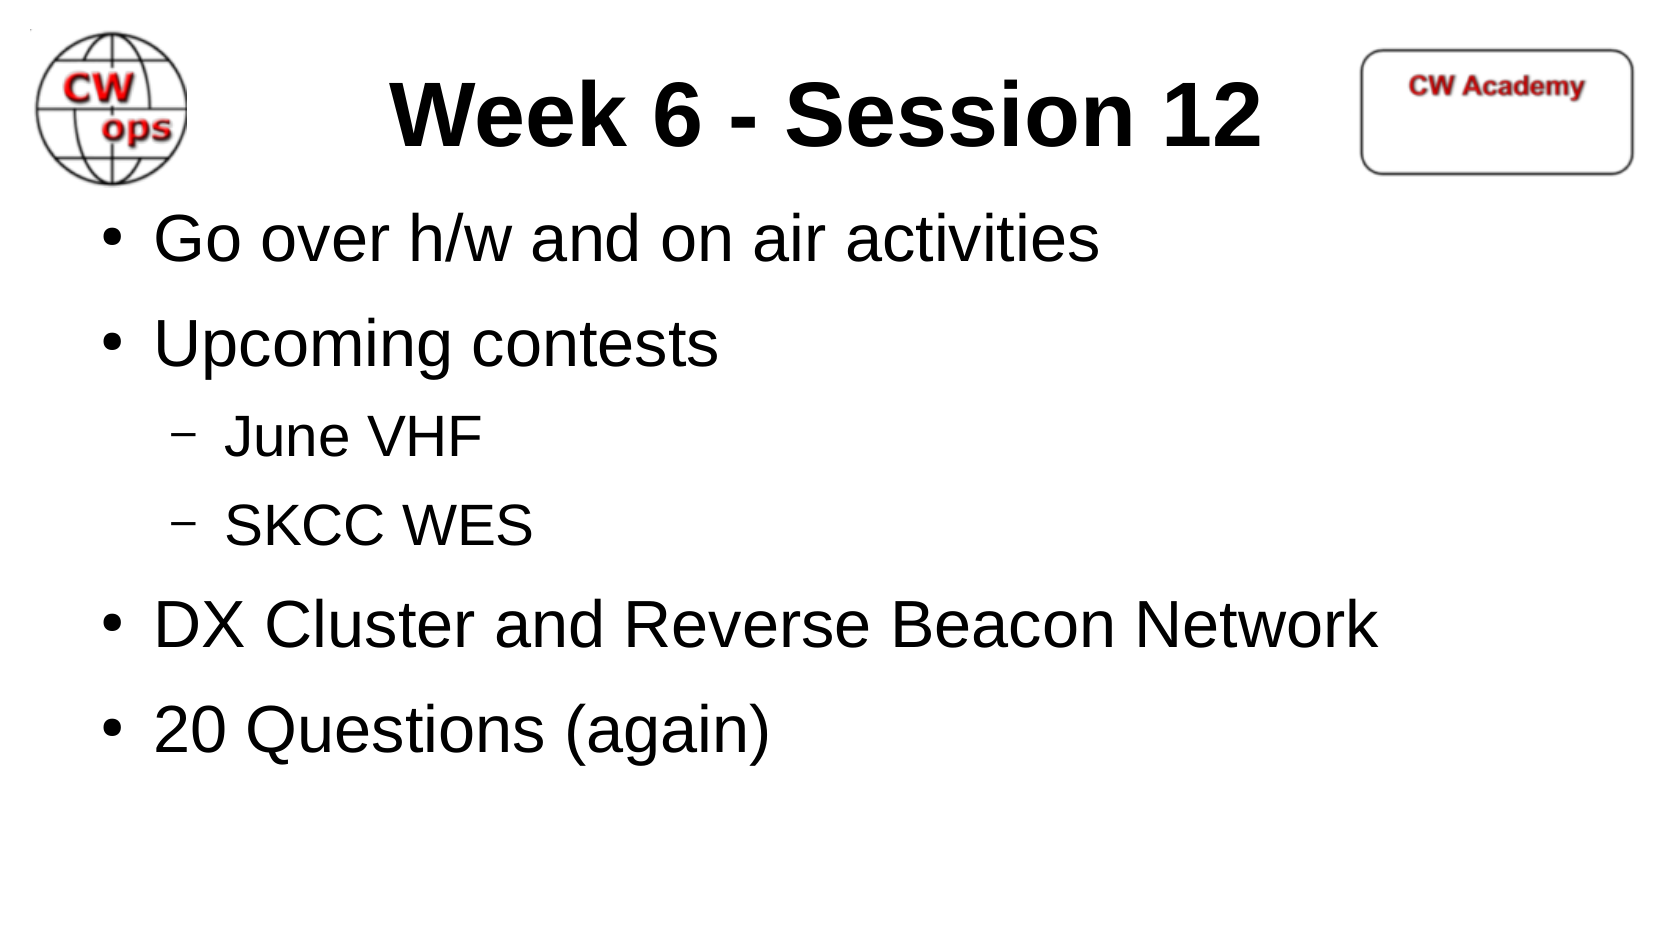

Week 6 - Session 12
# Go over h/w and on air activities
Upcoming contests
June VHF
SKCC WES
DX Cluster and Reverse Beacon Network
20 Questions (again)